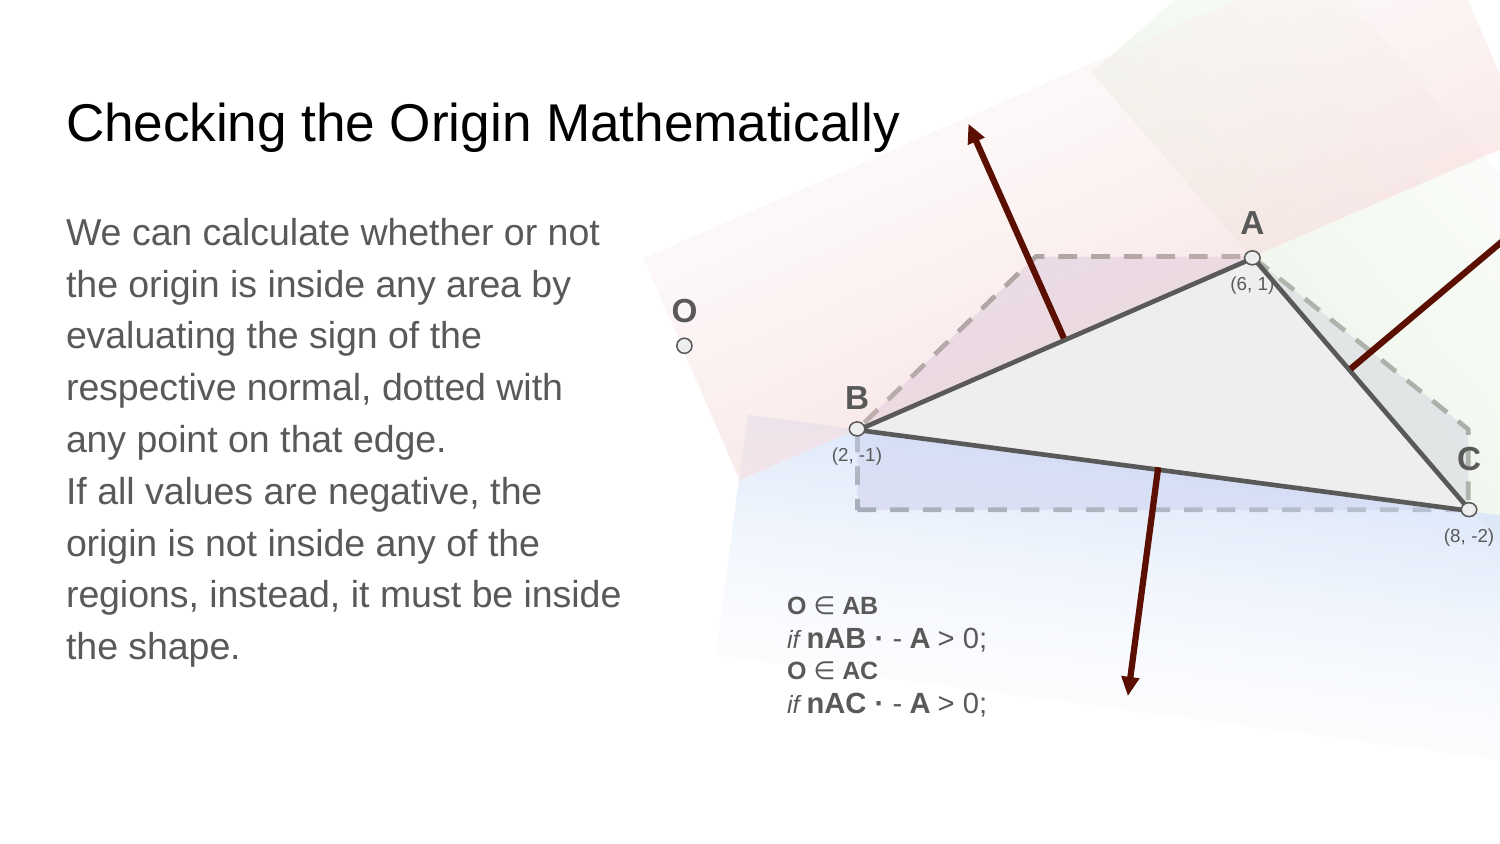

# Checking the Origin Mathematically
We can calculate whether or not the origin is inside any area by evaluating the sign of the respective normal, dotted with any point on that edge.
If all values are negative, the origin is not inside any of the regions, instead, it must be inside the shape.
A
(6, 1)
B-A
O
B
(2, -1)
C
(8, -2)
O ∈ AB
if nAB · - A > 0;
O ∈ AC
if nAC · - A > 0;